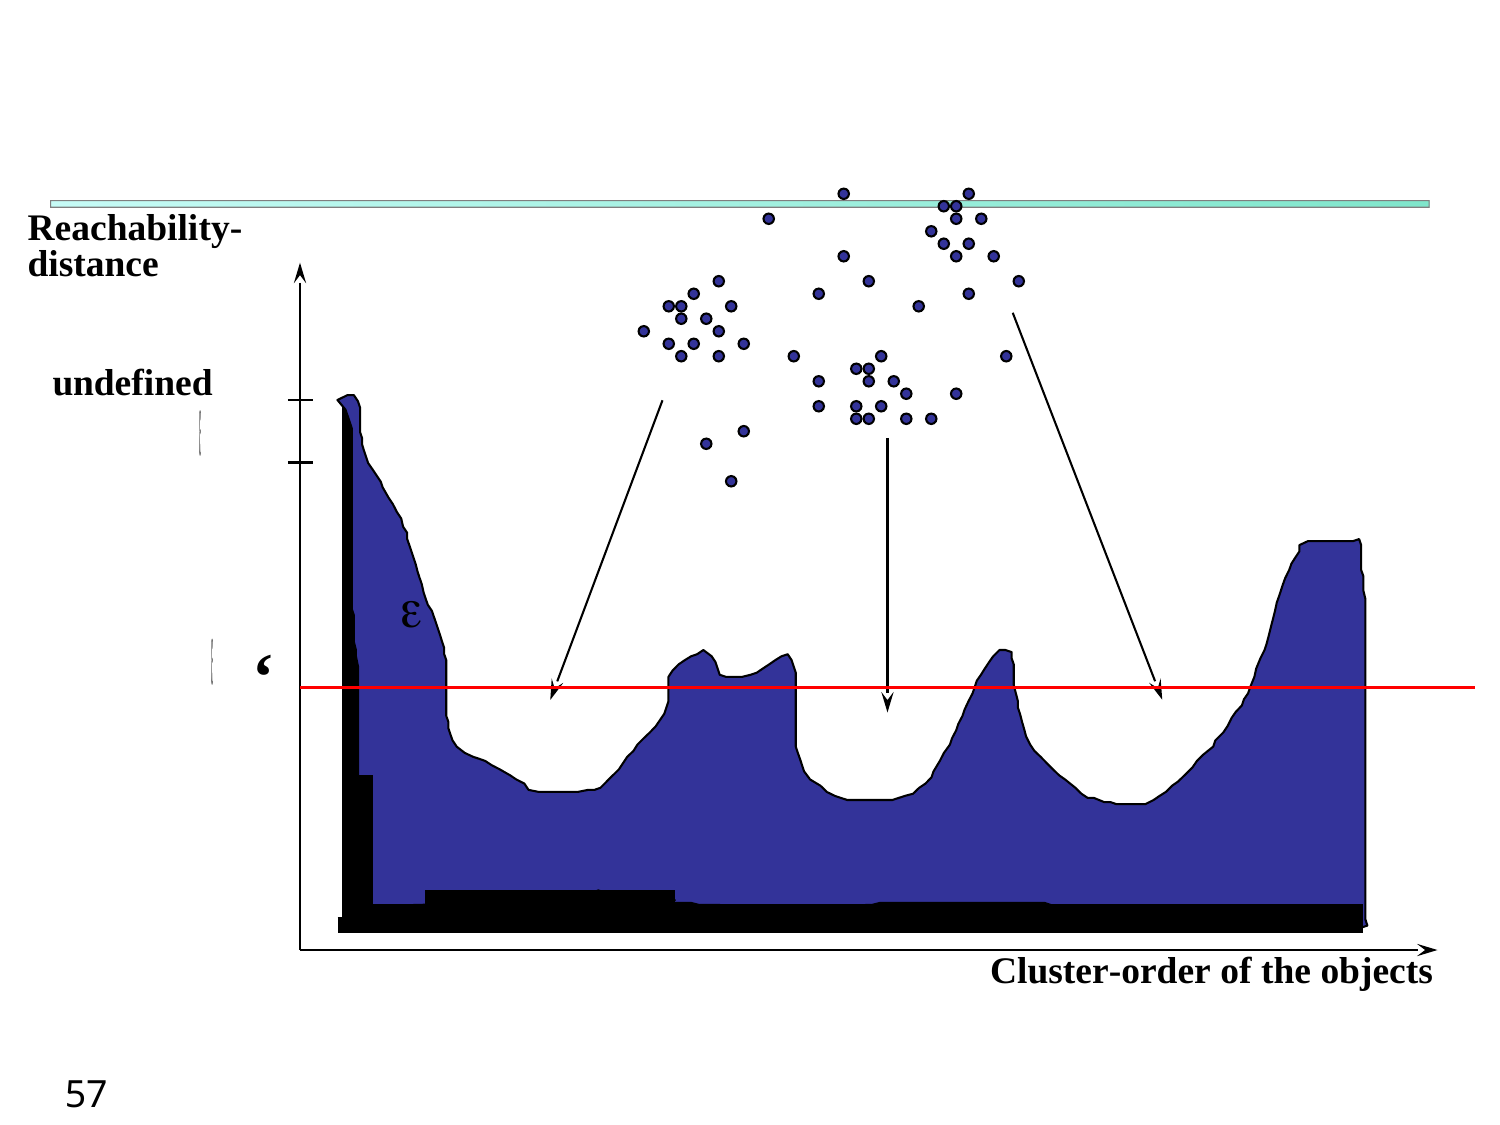

Reachability-distance
undefined
‘
Cluster-order of the objects